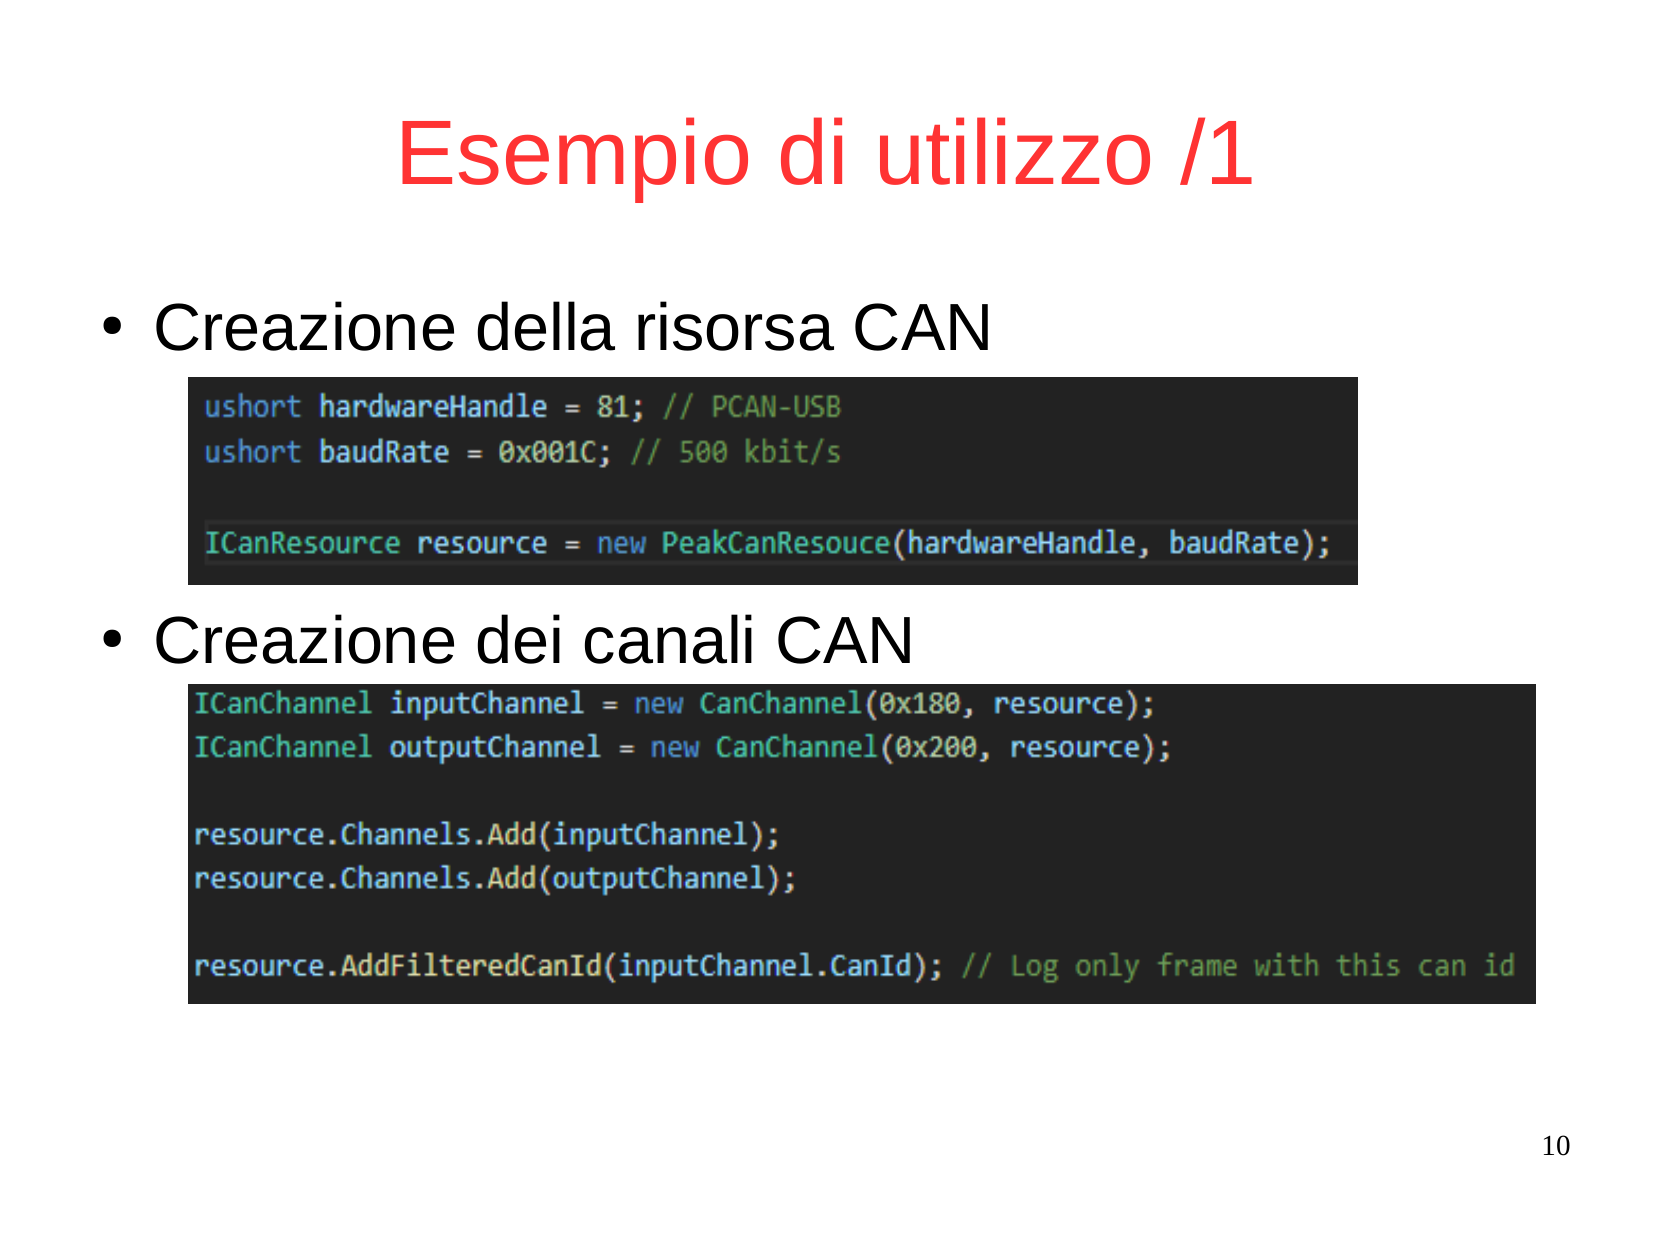

# Esempio di utilizzo /1
Creazione della risorsa CAN
Creazione dei canali CAN
10